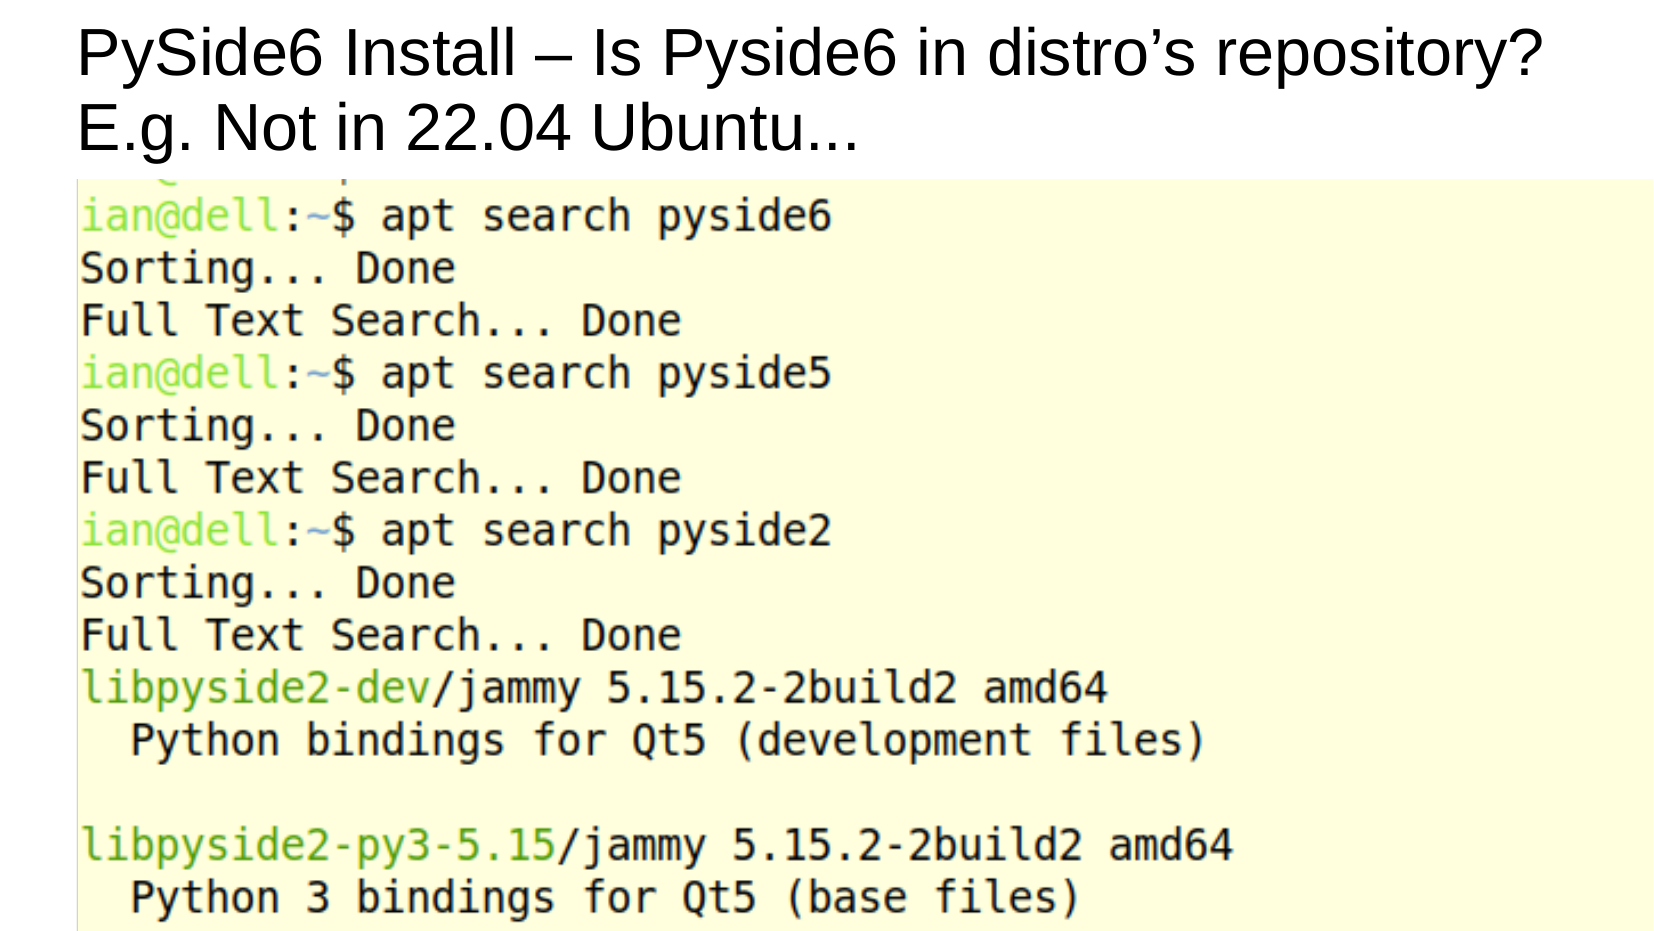

# PySide6 Install – Is Pyside6 in distro’s repository?
E.g. Not in 22.04 Ubuntu...